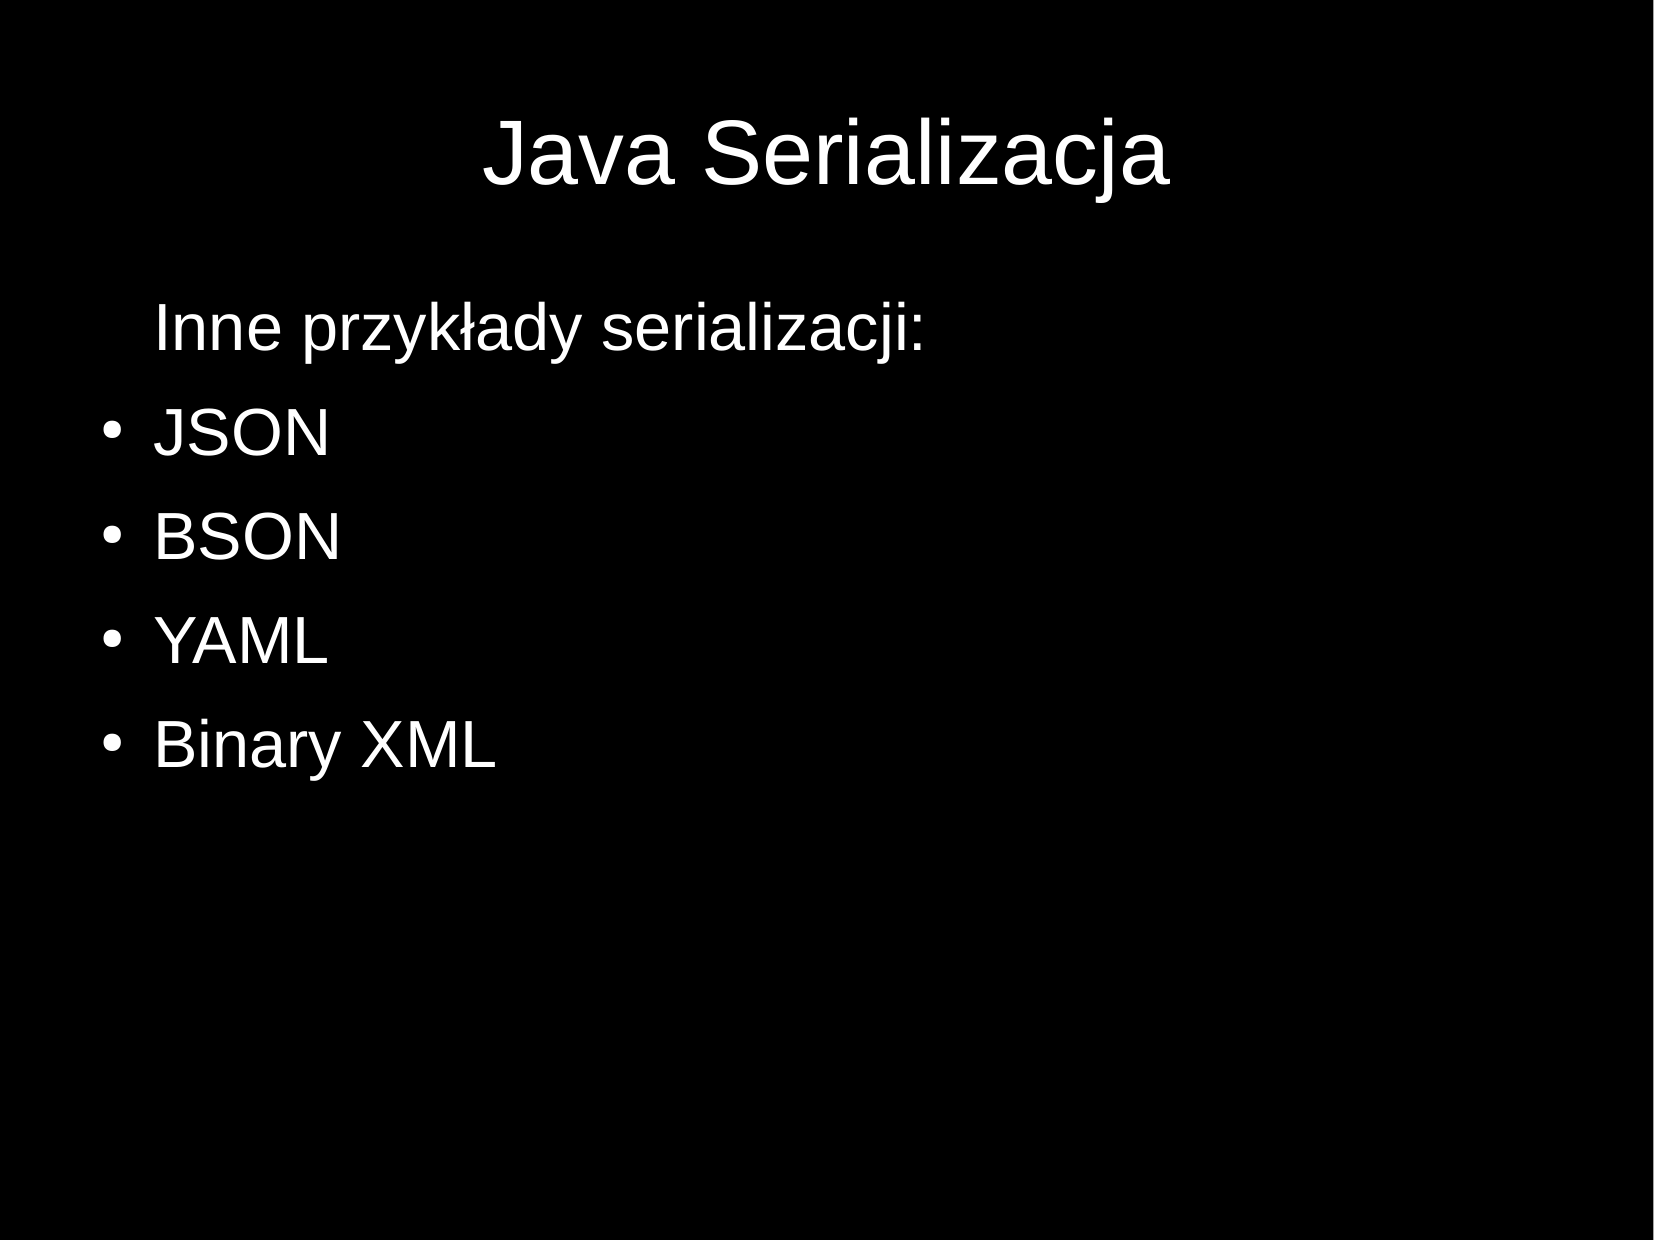

# Java Serializacja
Inne przykłady serializacji:
JSON
BSON
YAML
Binary XML